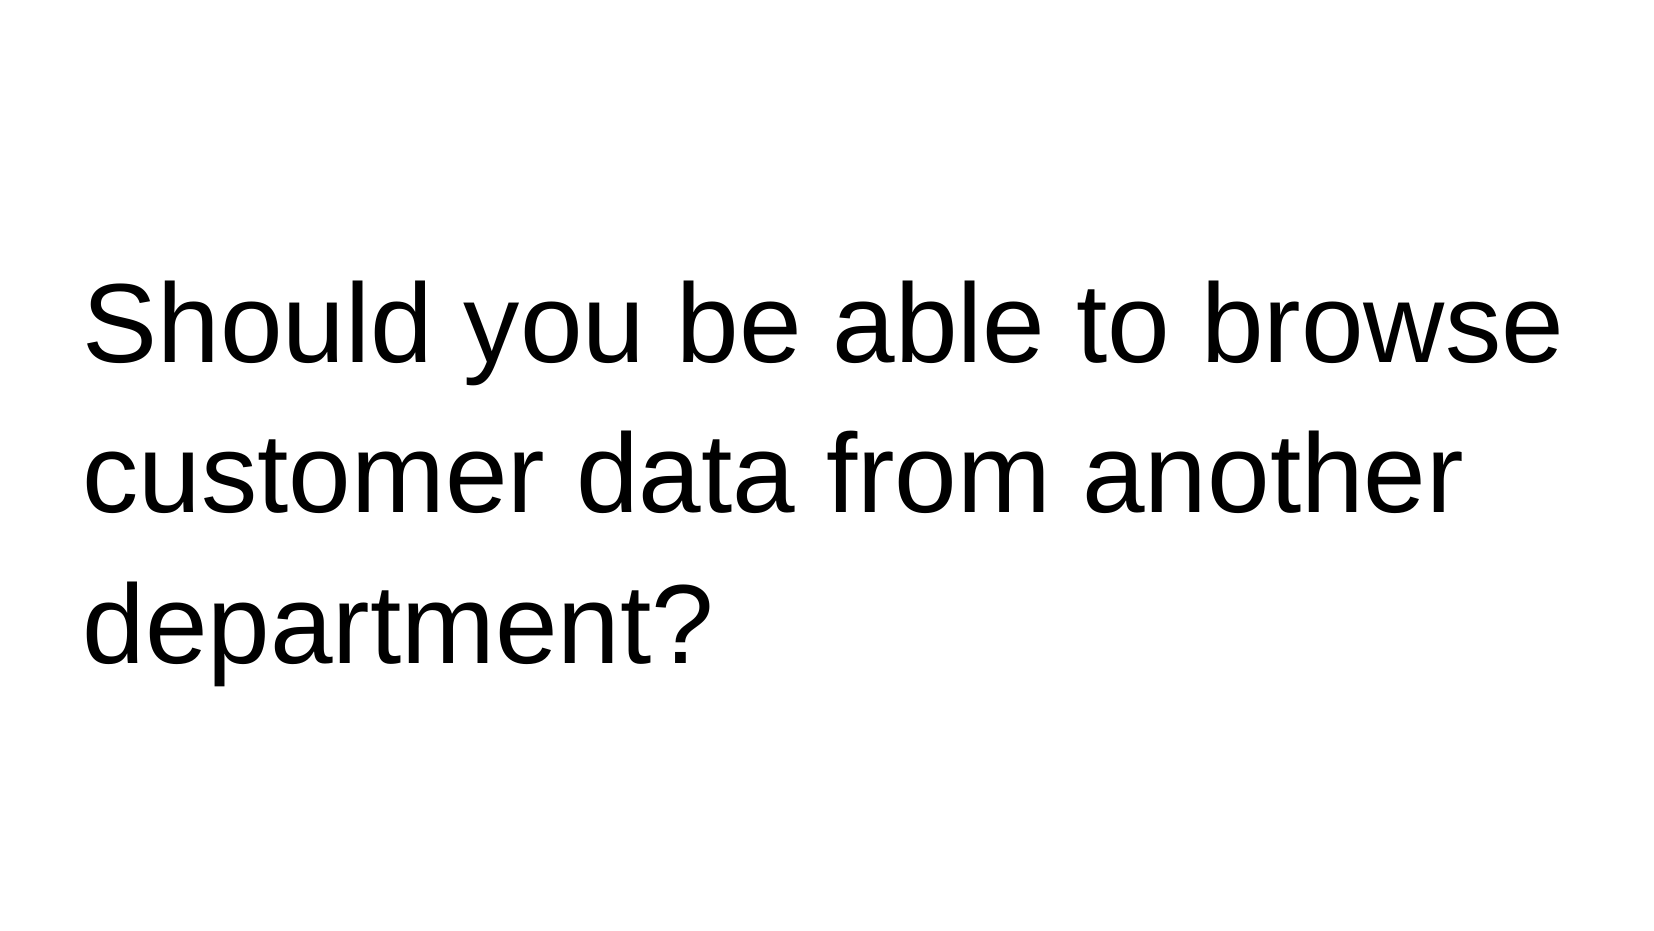

# Should you be able to browse customer data from another department?